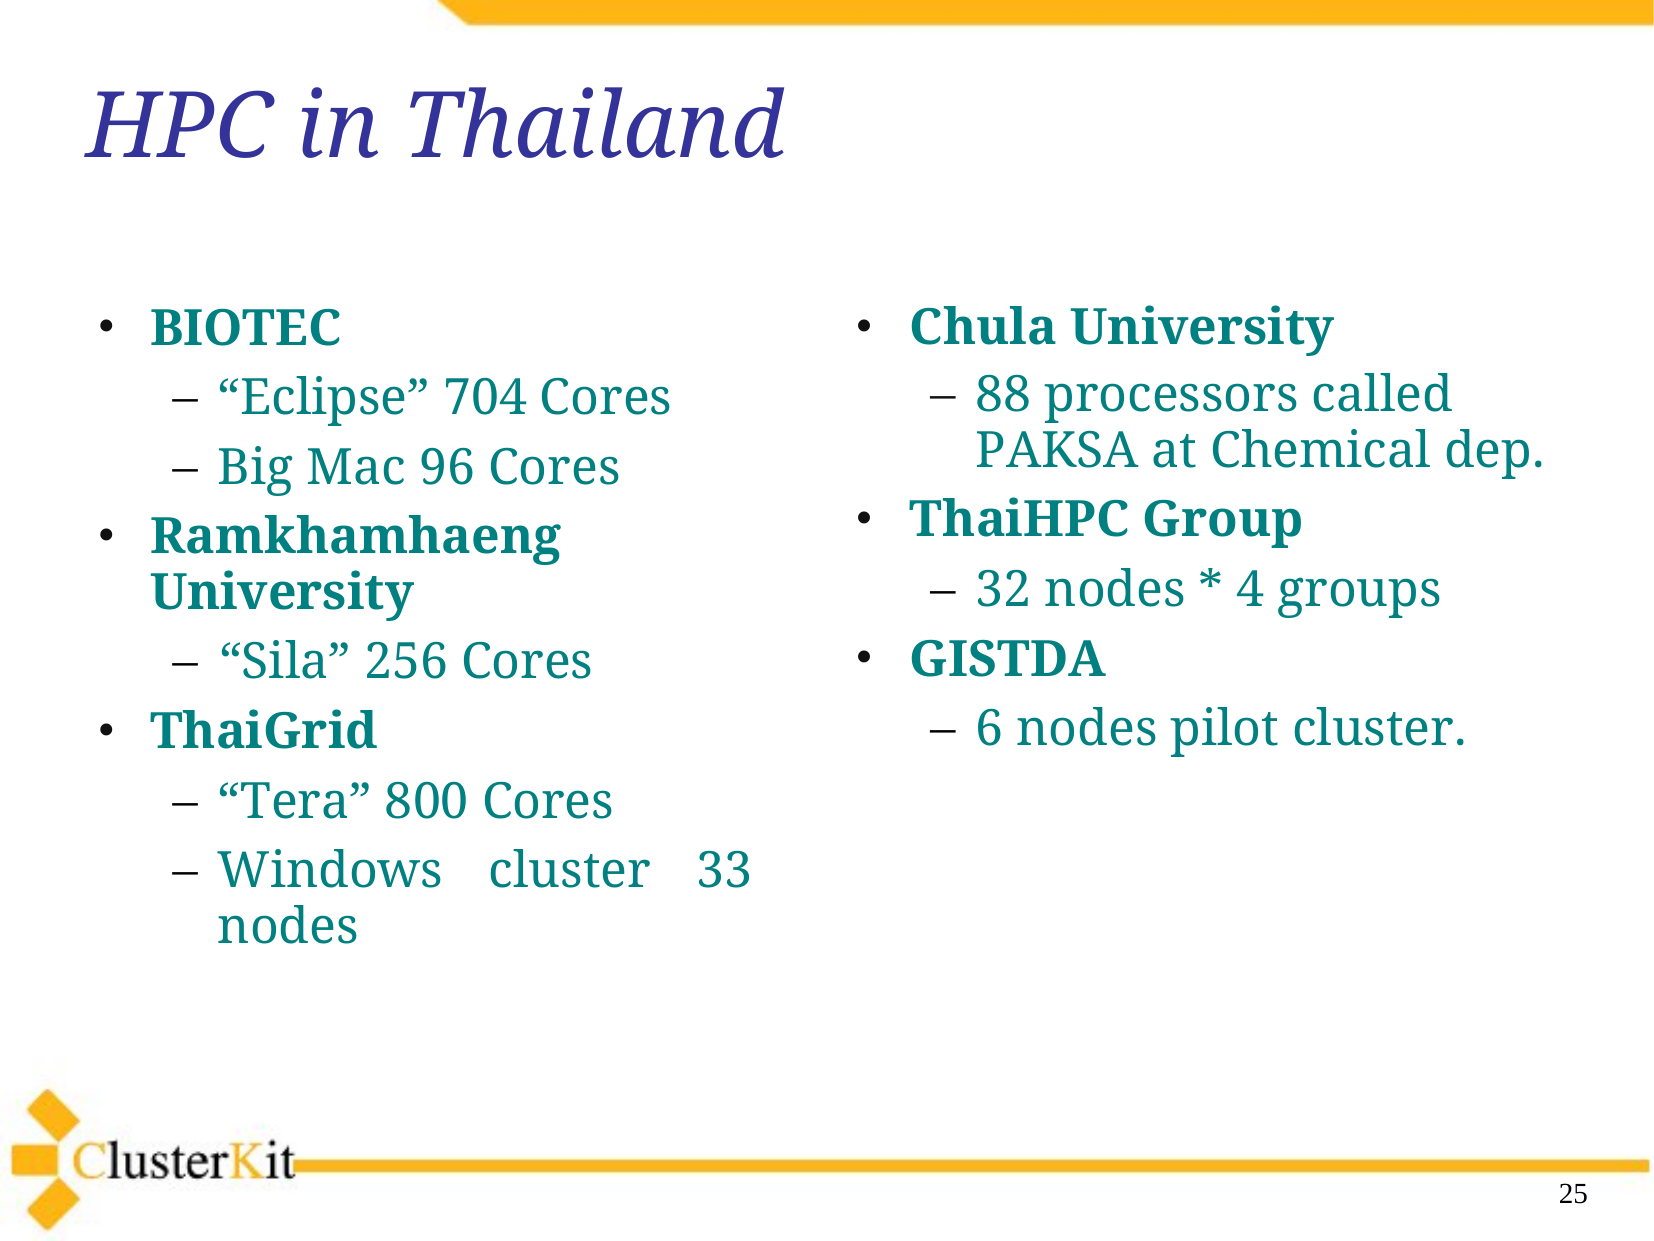

HPC in Thailand
Chula University
88 processors called PAKSA at Chemical dep.
ThaiHPC Group
32 nodes * 4 groups
GISTDA
6 nodes pilot cluster.
BIOTEC
“Eclipse” 704 Cores
Big Mac 96 Cores
Ramkhamhaeng University
“Sila” 256 Cores
ThaiGrid
“Tera” 800 Cores
Windows cluster 33 nodes
25